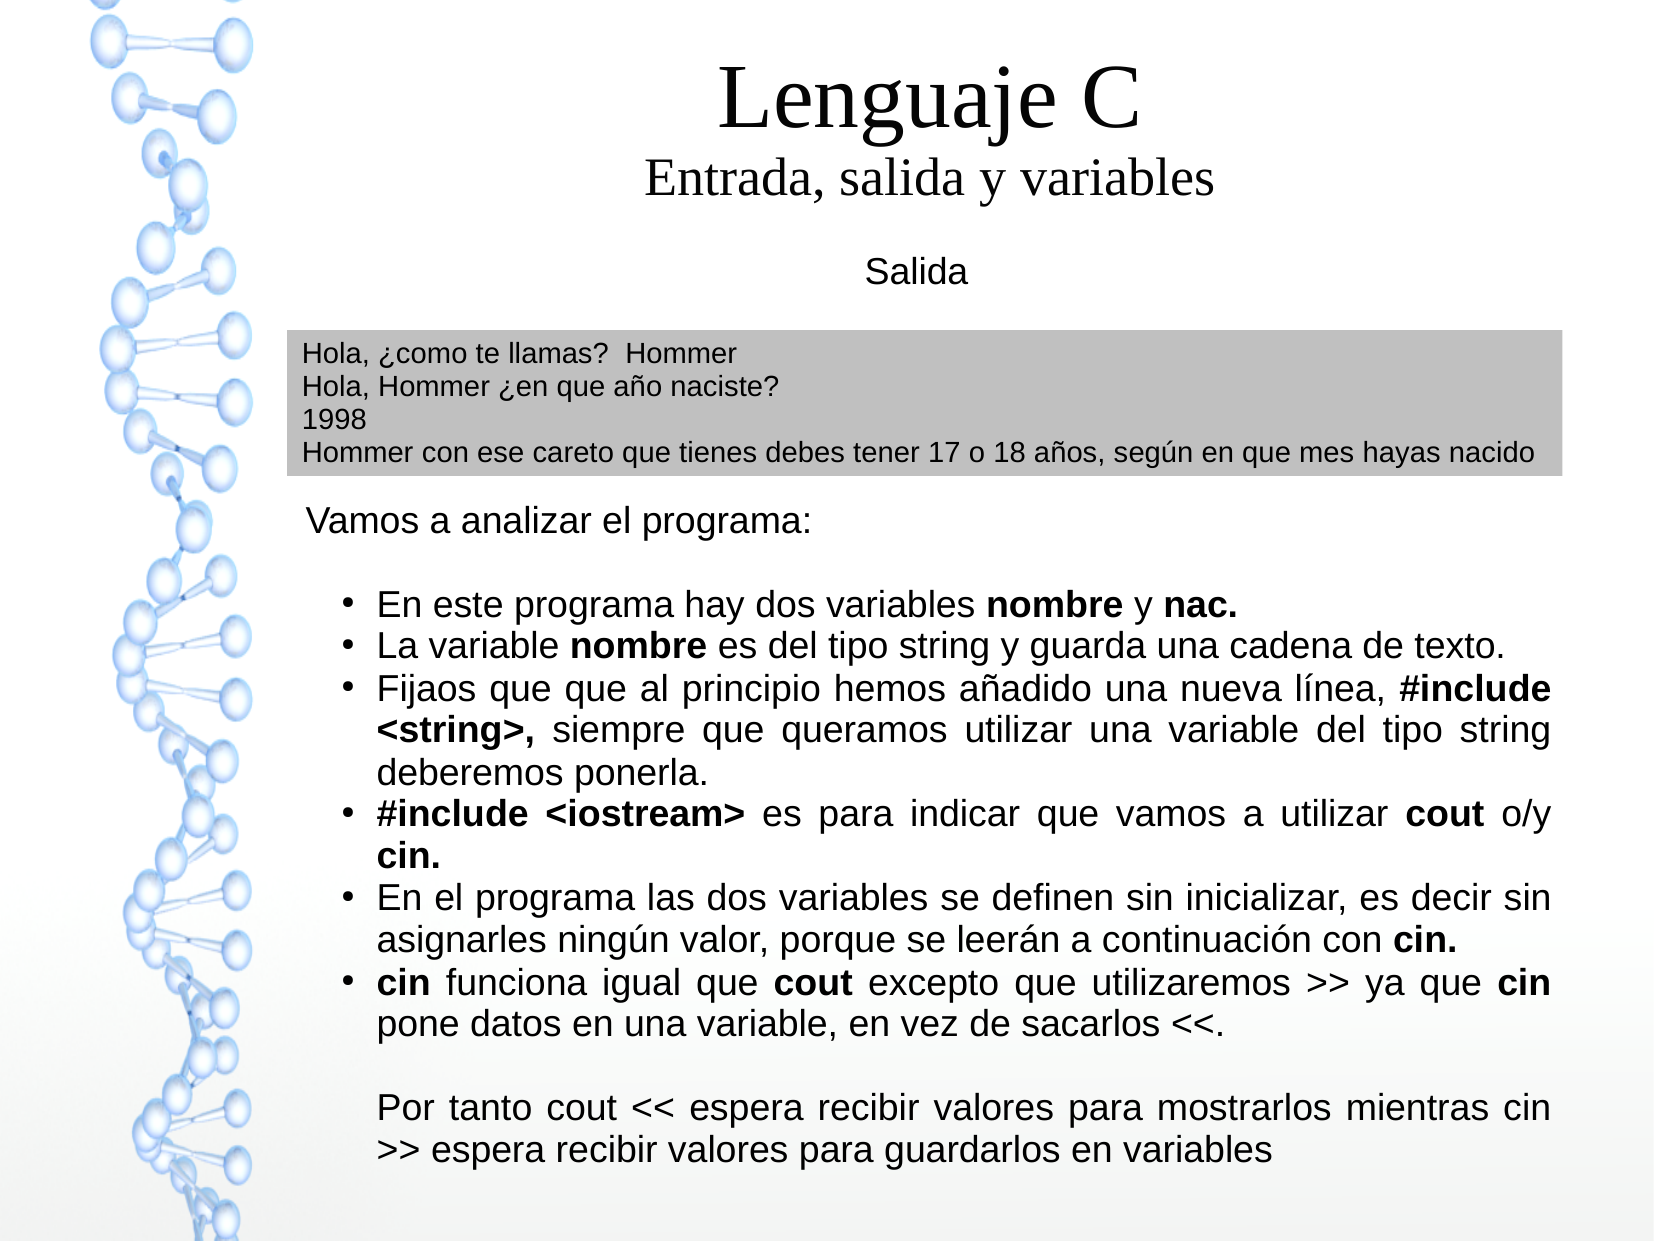

# Lenguaje C Entrada, salida y variables
Salida
Hola, ¿como te llamas? Hommer
Hola, Hommer ¿en que año naciste?
1998
Hommer con ese careto que tienes debes tener 17 o 18 años, según en que mes hayas nacido
Vamos a analizar el programa:
En este programa hay dos variables nombre y nac.
La variable nombre es del tipo string y guarda una cadena de texto.
Fijaos que que al principio hemos añadido una nueva línea, #include <string>, siempre que queramos utilizar una variable del tipo string deberemos ponerla.
#include <iostream> es para indicar que vamos a utilizar cout o/y cin.
En el programa las dos variables se definen sin inicializar, es decir sin asignarles ningún valor, porque se leerán a continuación con cin.
cin funciona igual que cout excepto que utilizaremos >> ya que cin pone datos en una variable, en vez de sacarlos <<.
Por tanto cout << espera recibir valores para mostrarlos mientras cin >> espera recibir valores para guardarlos en variables